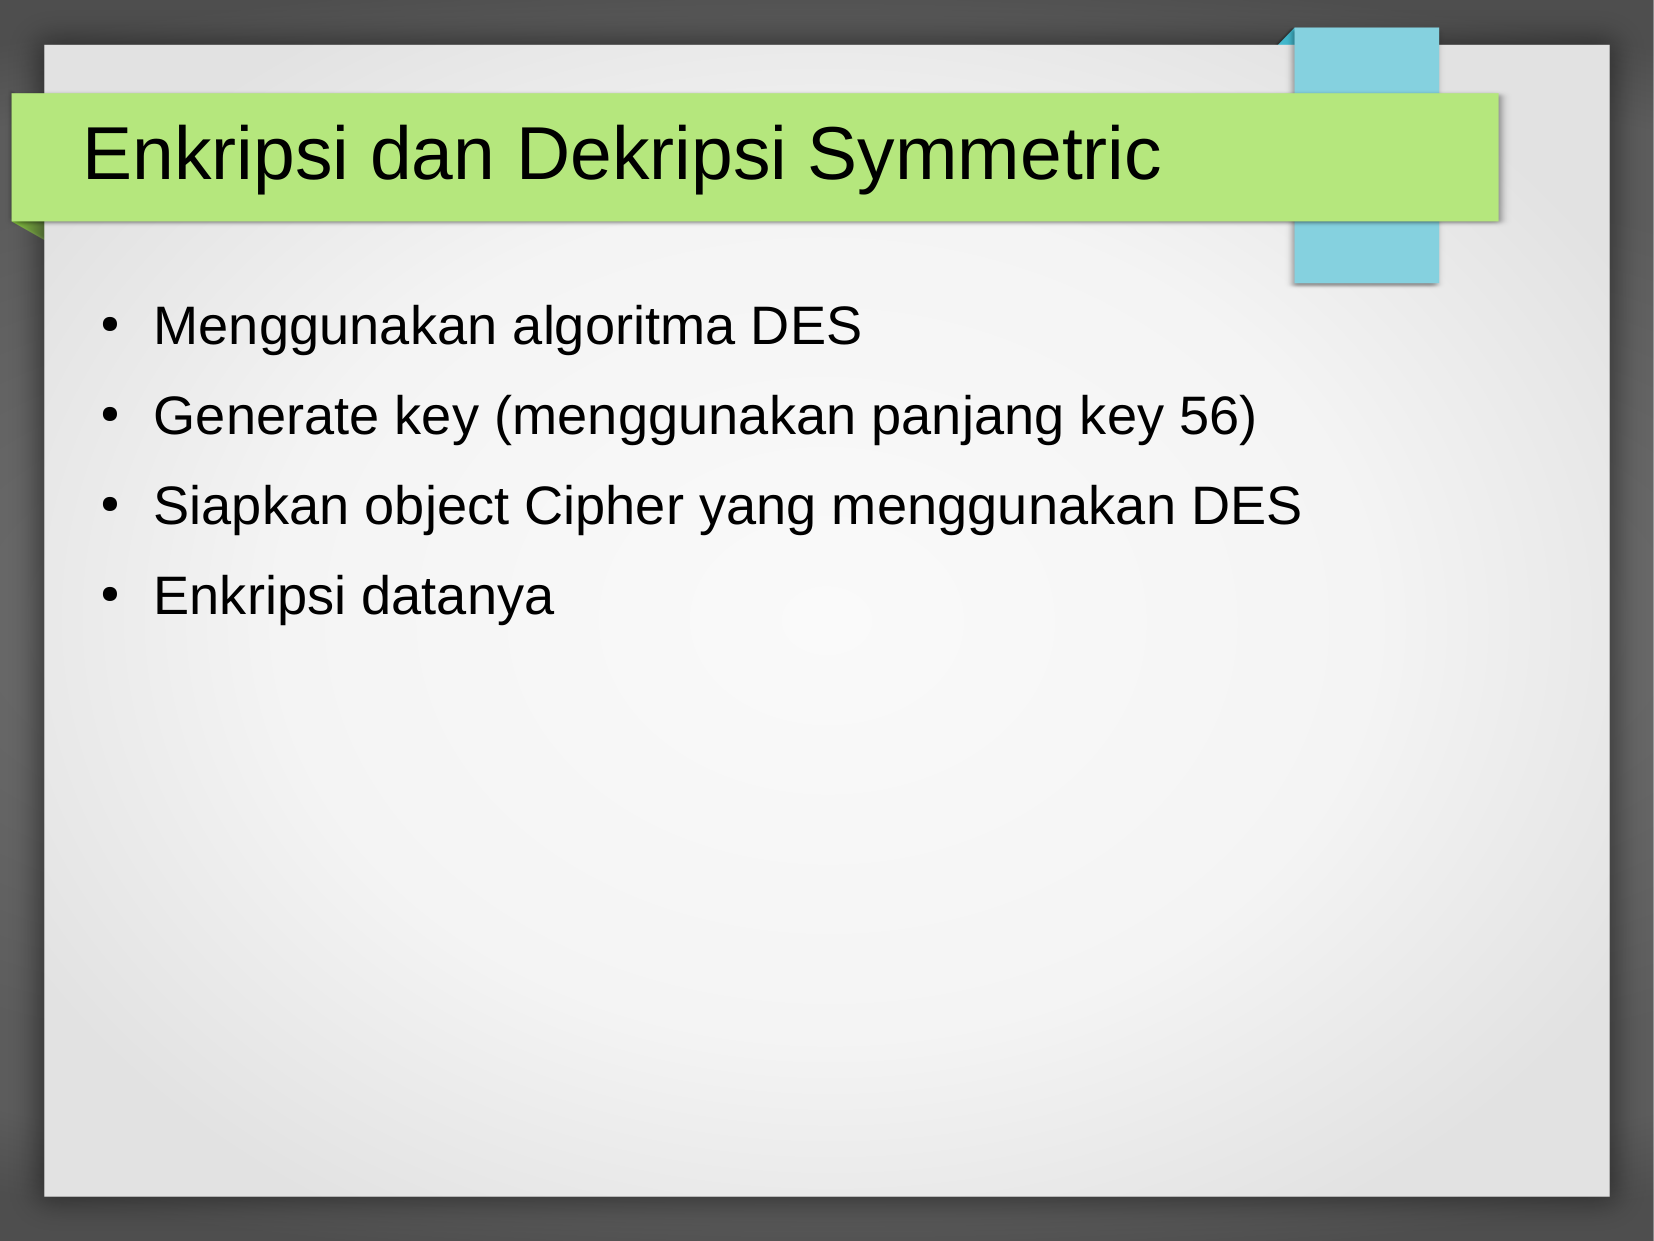

# Enkripsi dan Dekripsi Symmetric
Menggunakan algoritma DES
Generate key (menggunakan panjang key 56)
Siapkan object Cipher yang menggunakan DES
Enkripsi datanya